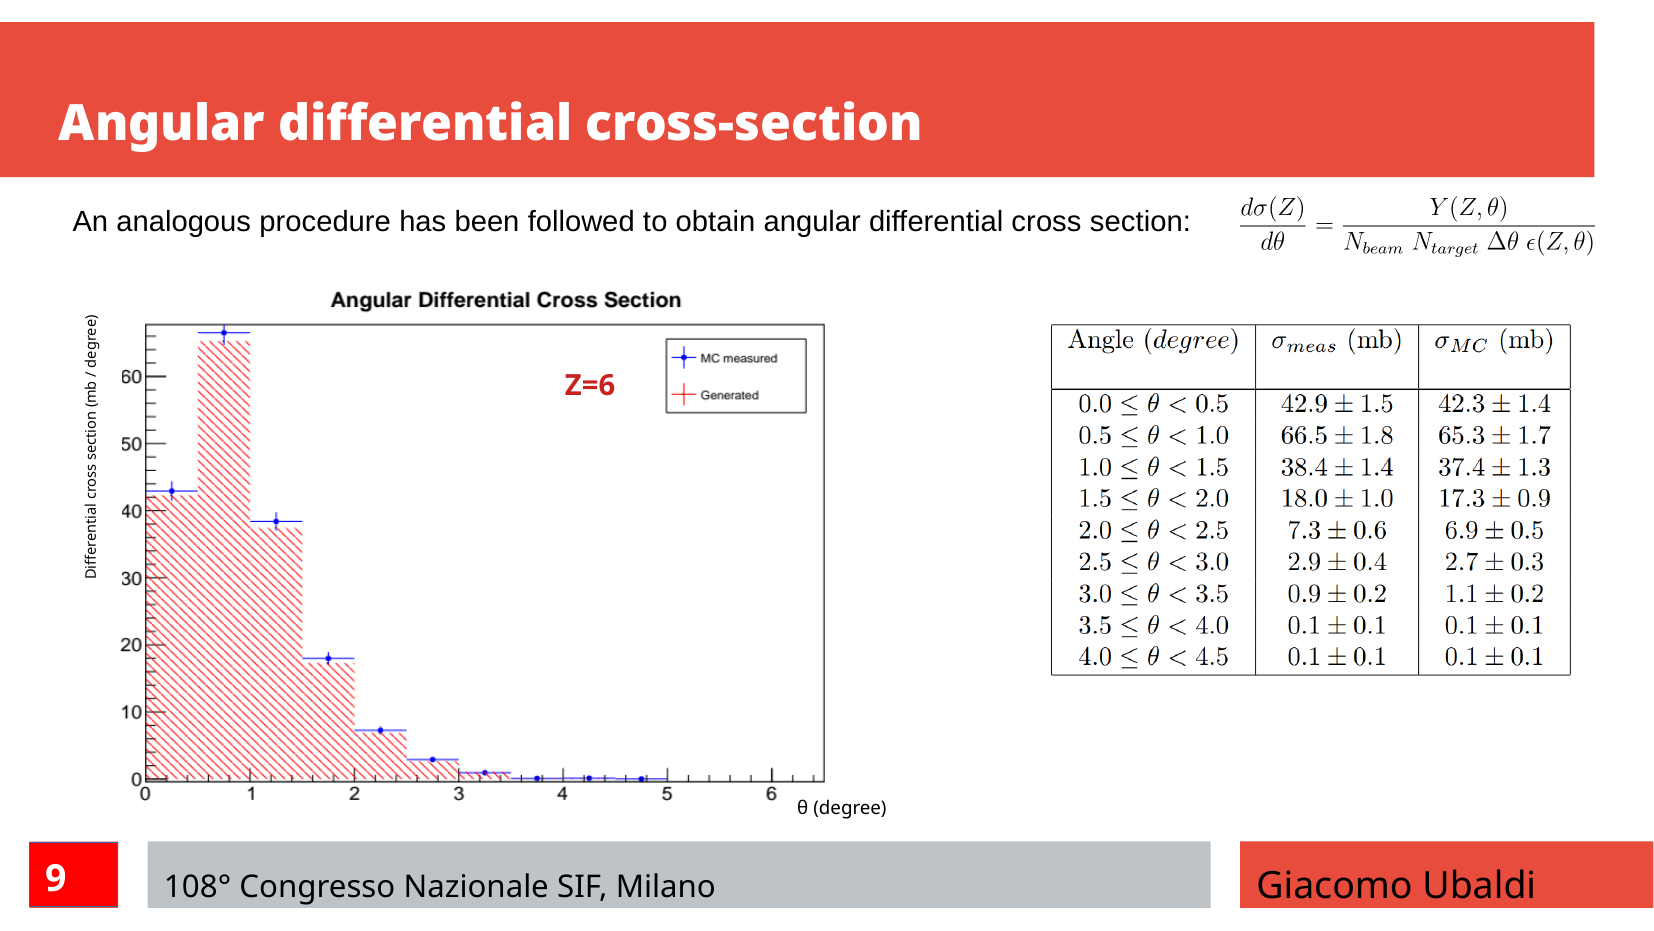

# Angular differential cross-section
An analogous procedure has been followed to obtain angular differential cross section:
Z=6
Differential cross section (mb / degree)
θ (degree)
13
9
Giacomo Ubaldi
108° Congresso Nazionale SIF, Milano